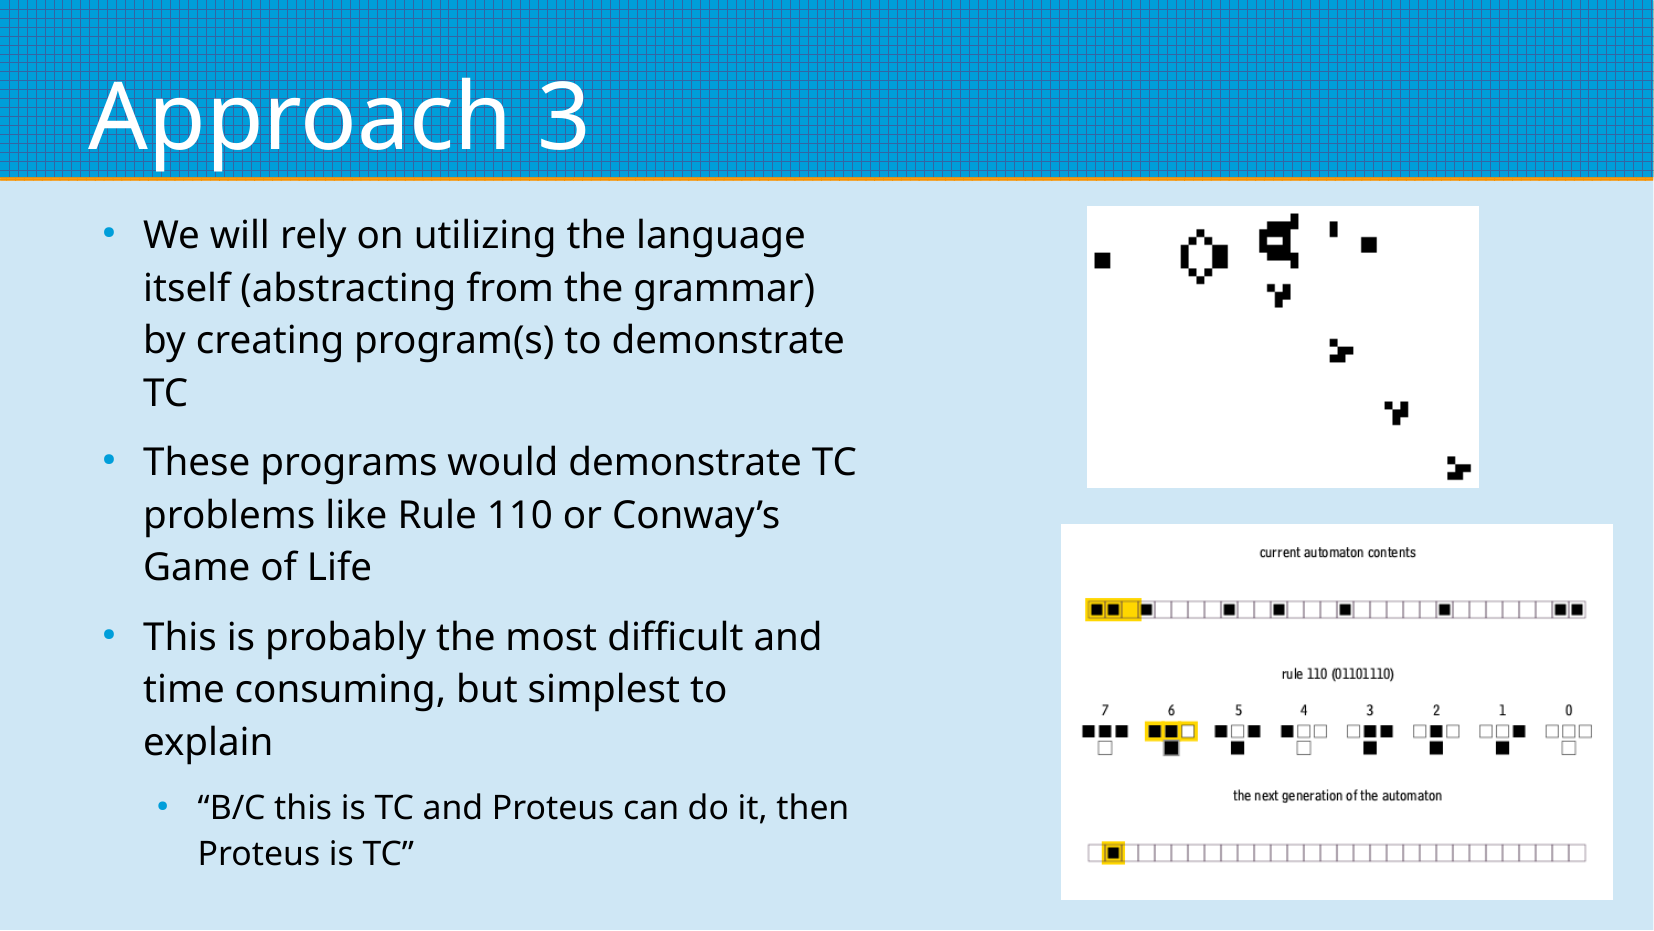

# Approach 3
We will rely on utilizing the language itself (abstracting from the grammar) by creating program(s) to demonstrate TC
These programs would demonstrate TC problems like Rule 110 or Conway’s Game of Life
This is probably the most difficult and time consuming, but simplest to explain
“B/C this is TC and Proteus can do it, then Proteus is TC”